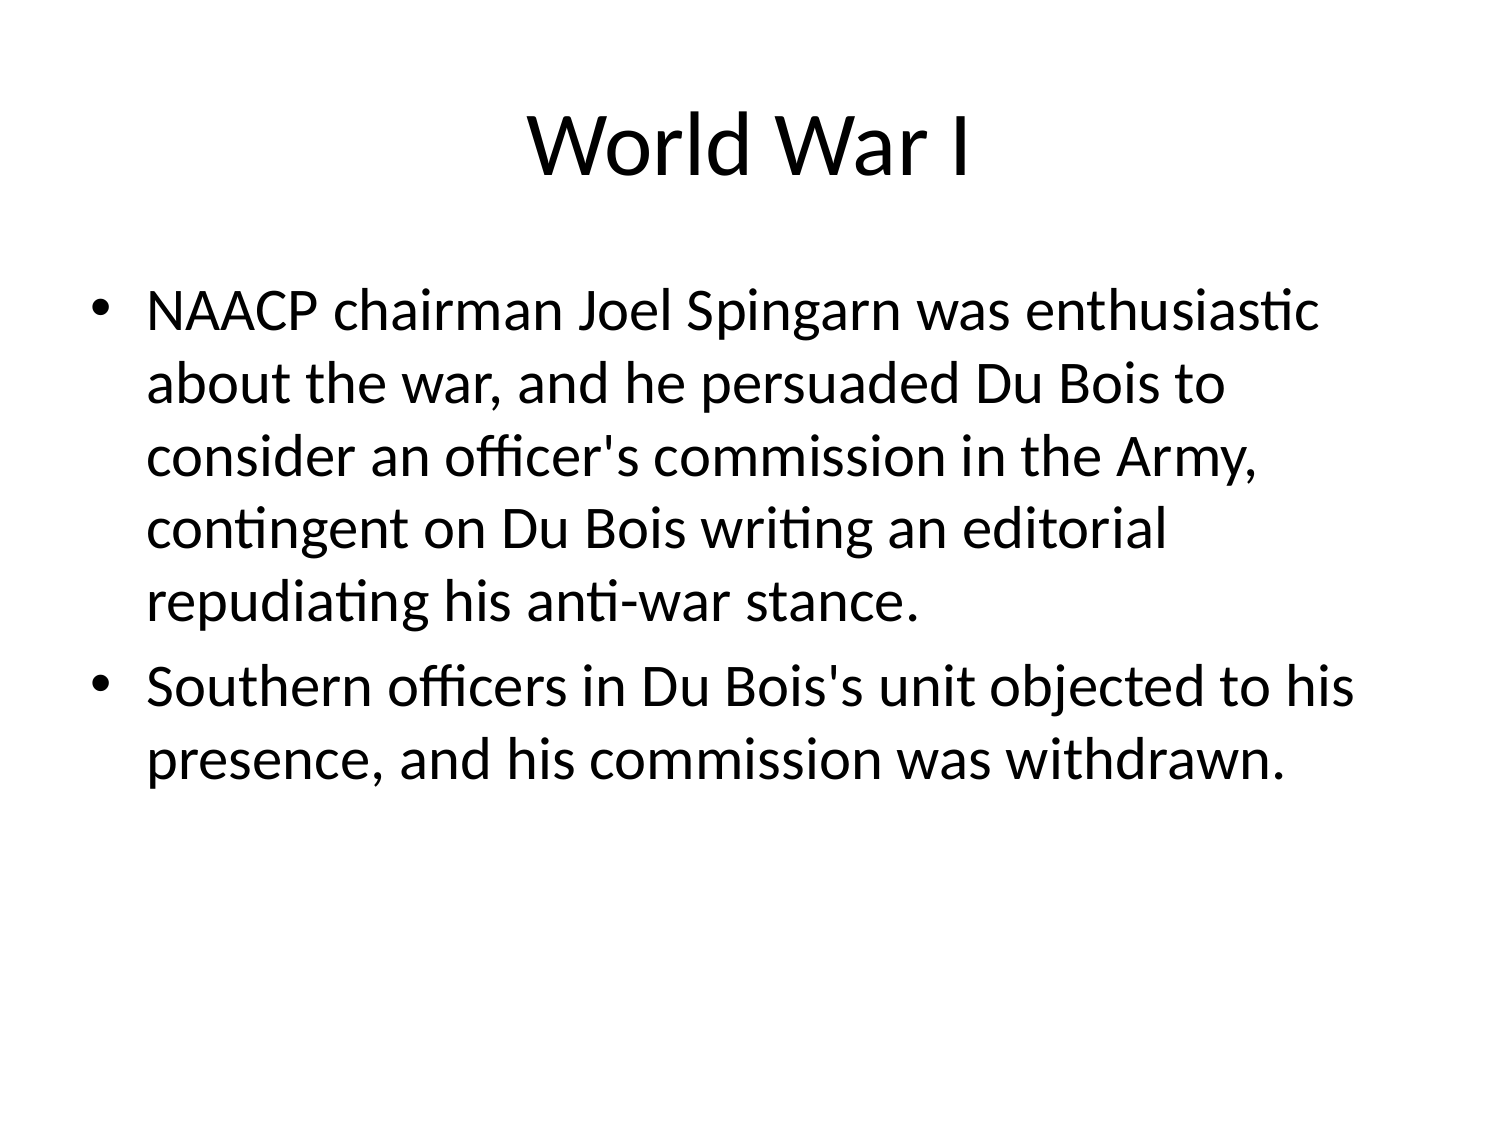

# World War I
NAACP chairman Joel Spingarn was enthusiastic about the war, and he persuaded Du Bois to consider an officer's commission in the Army, contingent on Du Bois writing an editorial repudiating his anti-war stance.
Southern officers in Du Bois's unit objected to his presence, and his commission was withdrawn.